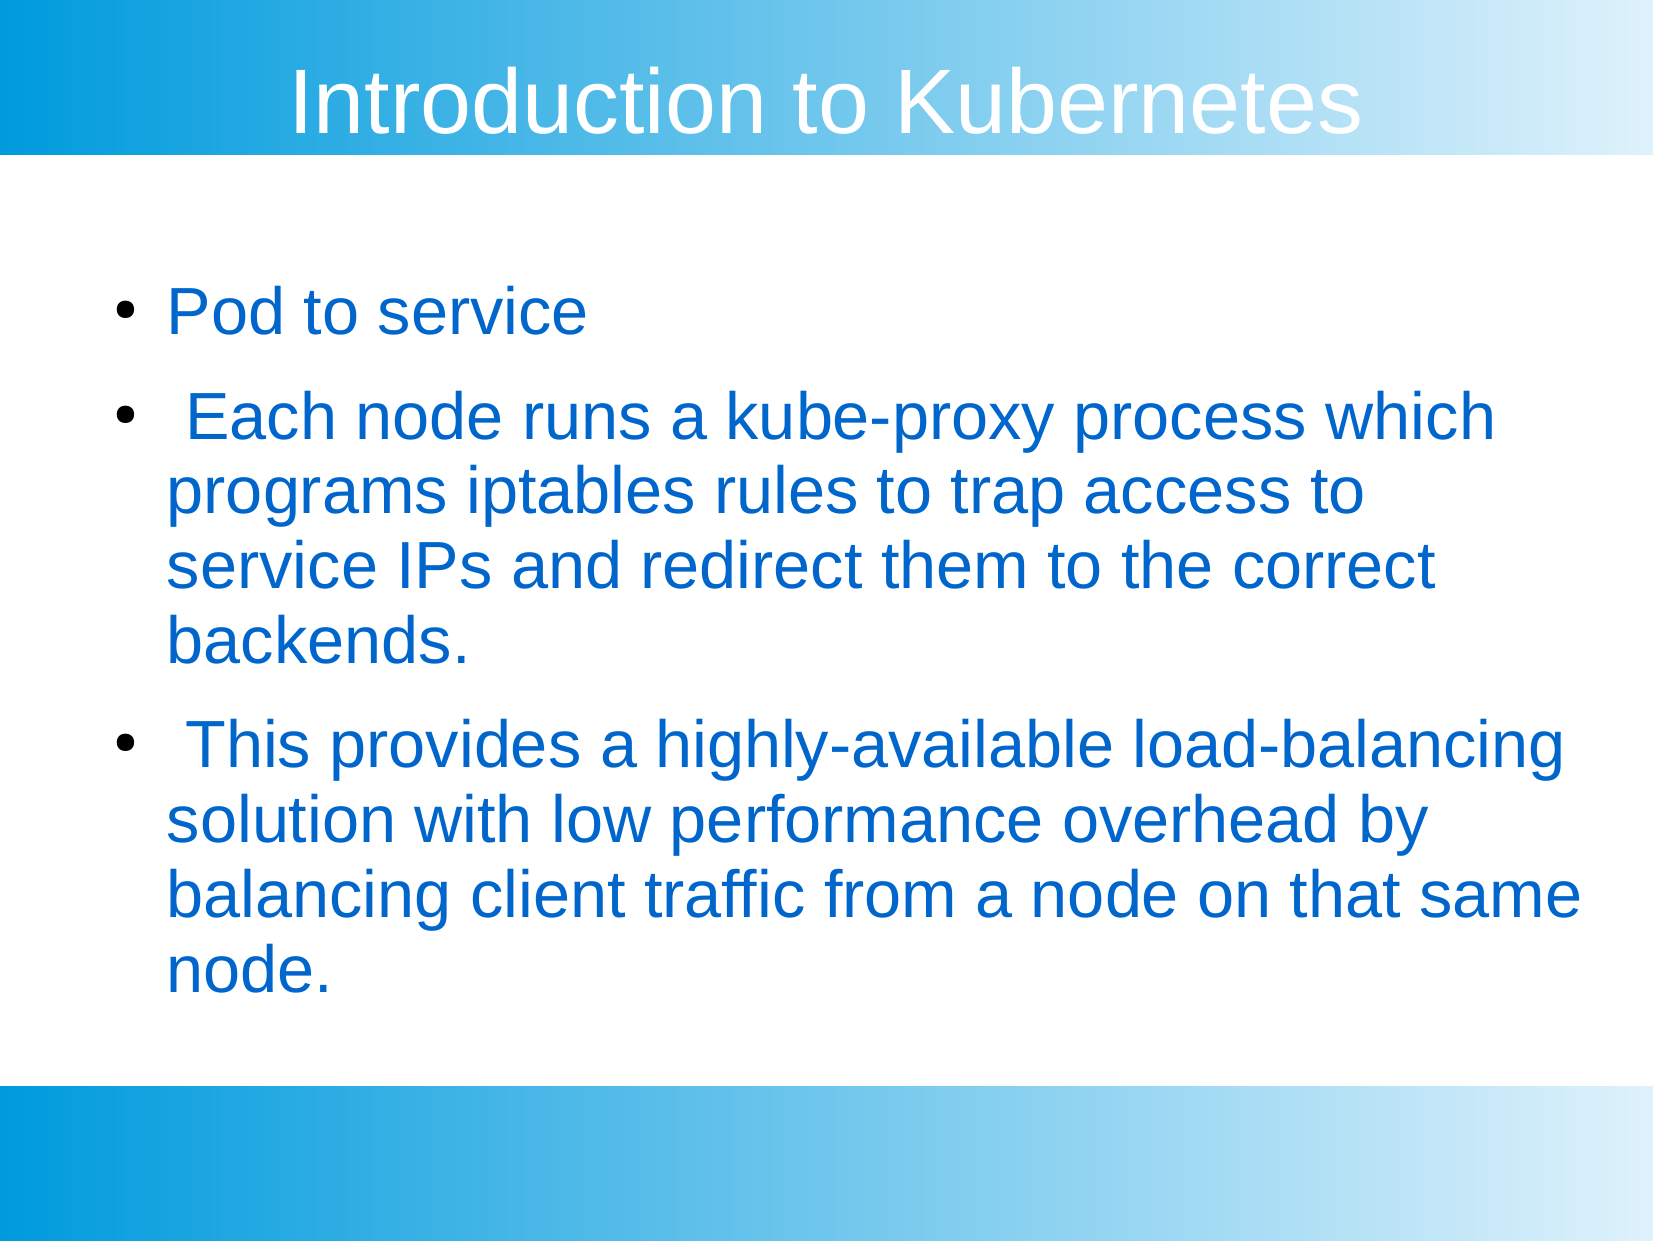

# Introduction to Kubernetes
Pod to service
 Each node runs a kube-proxy process which programs iptables rules to trap access to service IPs and redirect them to the correct backends.
 This provides a highly-available load-balancing solution with low performance overhead by balancing client traffic from a node on that same node.